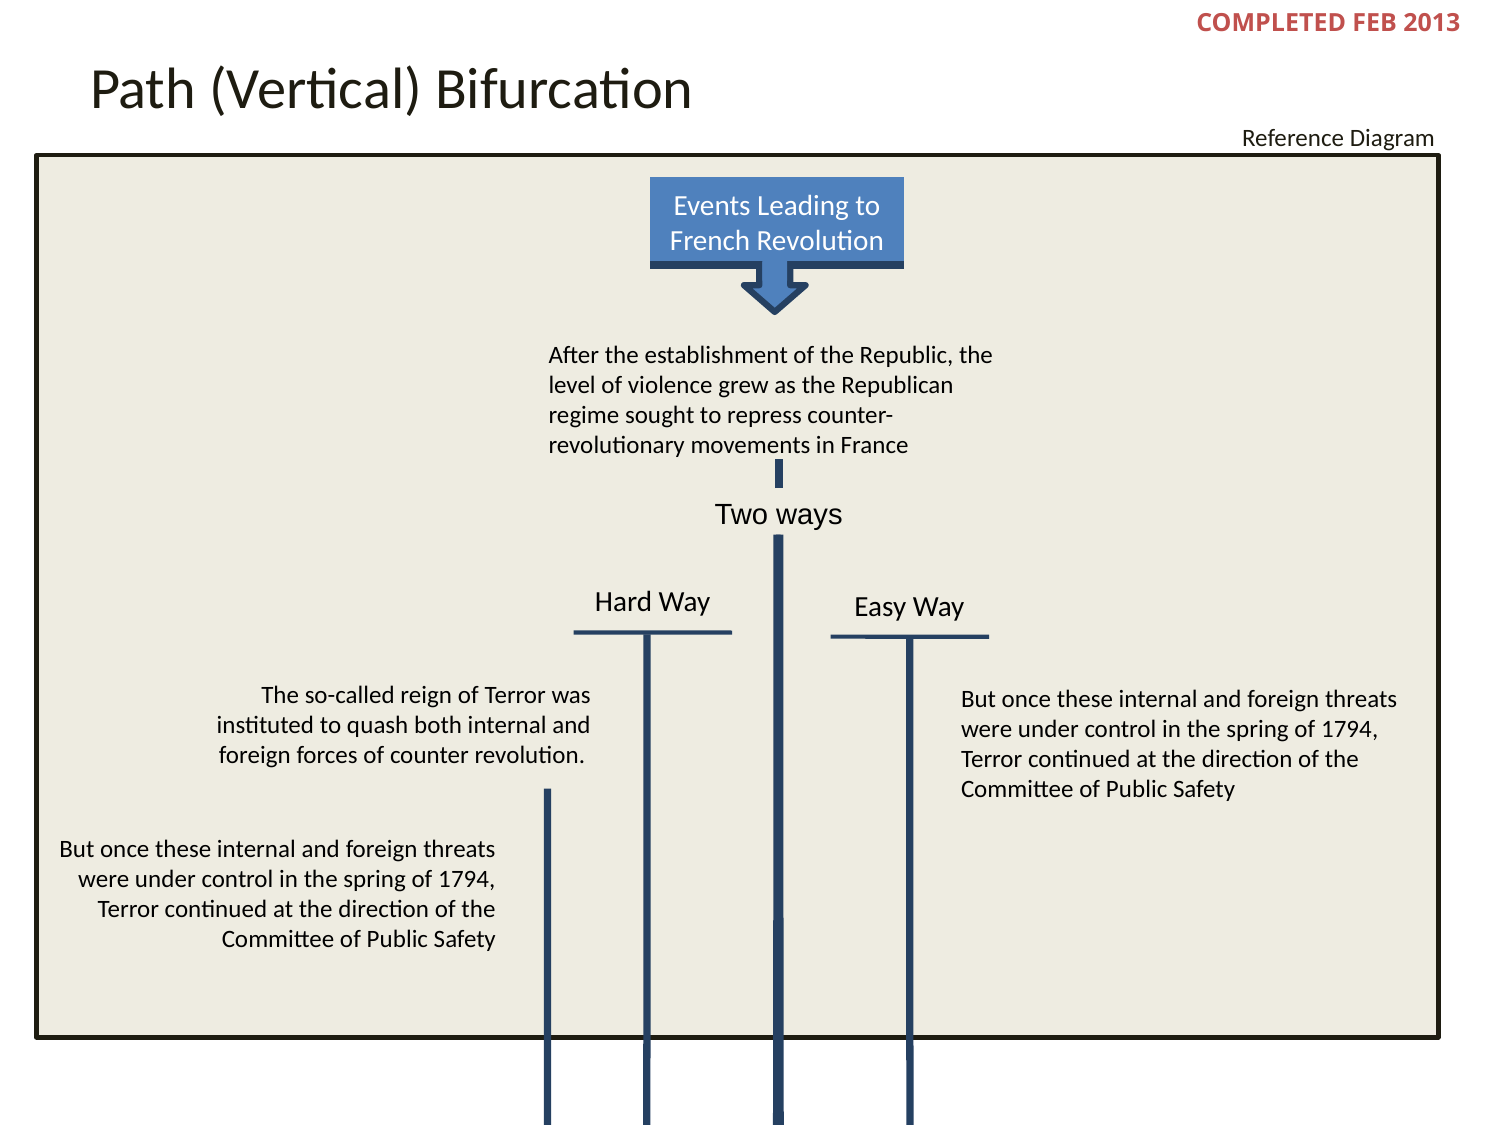

COMPLETED FEB 2013
Path (Vertical) Bifurcation
Reference Diagram
Events Leading to French Revolution
After the establishment of the Republic, the level of violence grew as the Republican regime sought to repress counter-revolutionary movements in France
Two ways
Hard Way
Easy Way
The so-called reign of Terror was instituted to quash both internal and foreign forces of counter revolution.
But once these internal and foreign threats were under control in the spring of 1794, Terror continued at the direction of the Committee of Public Safety
But once these internal and foreign threats were under control in the spring of 1794, Terror continued at the direction of the Committee of Public Safety